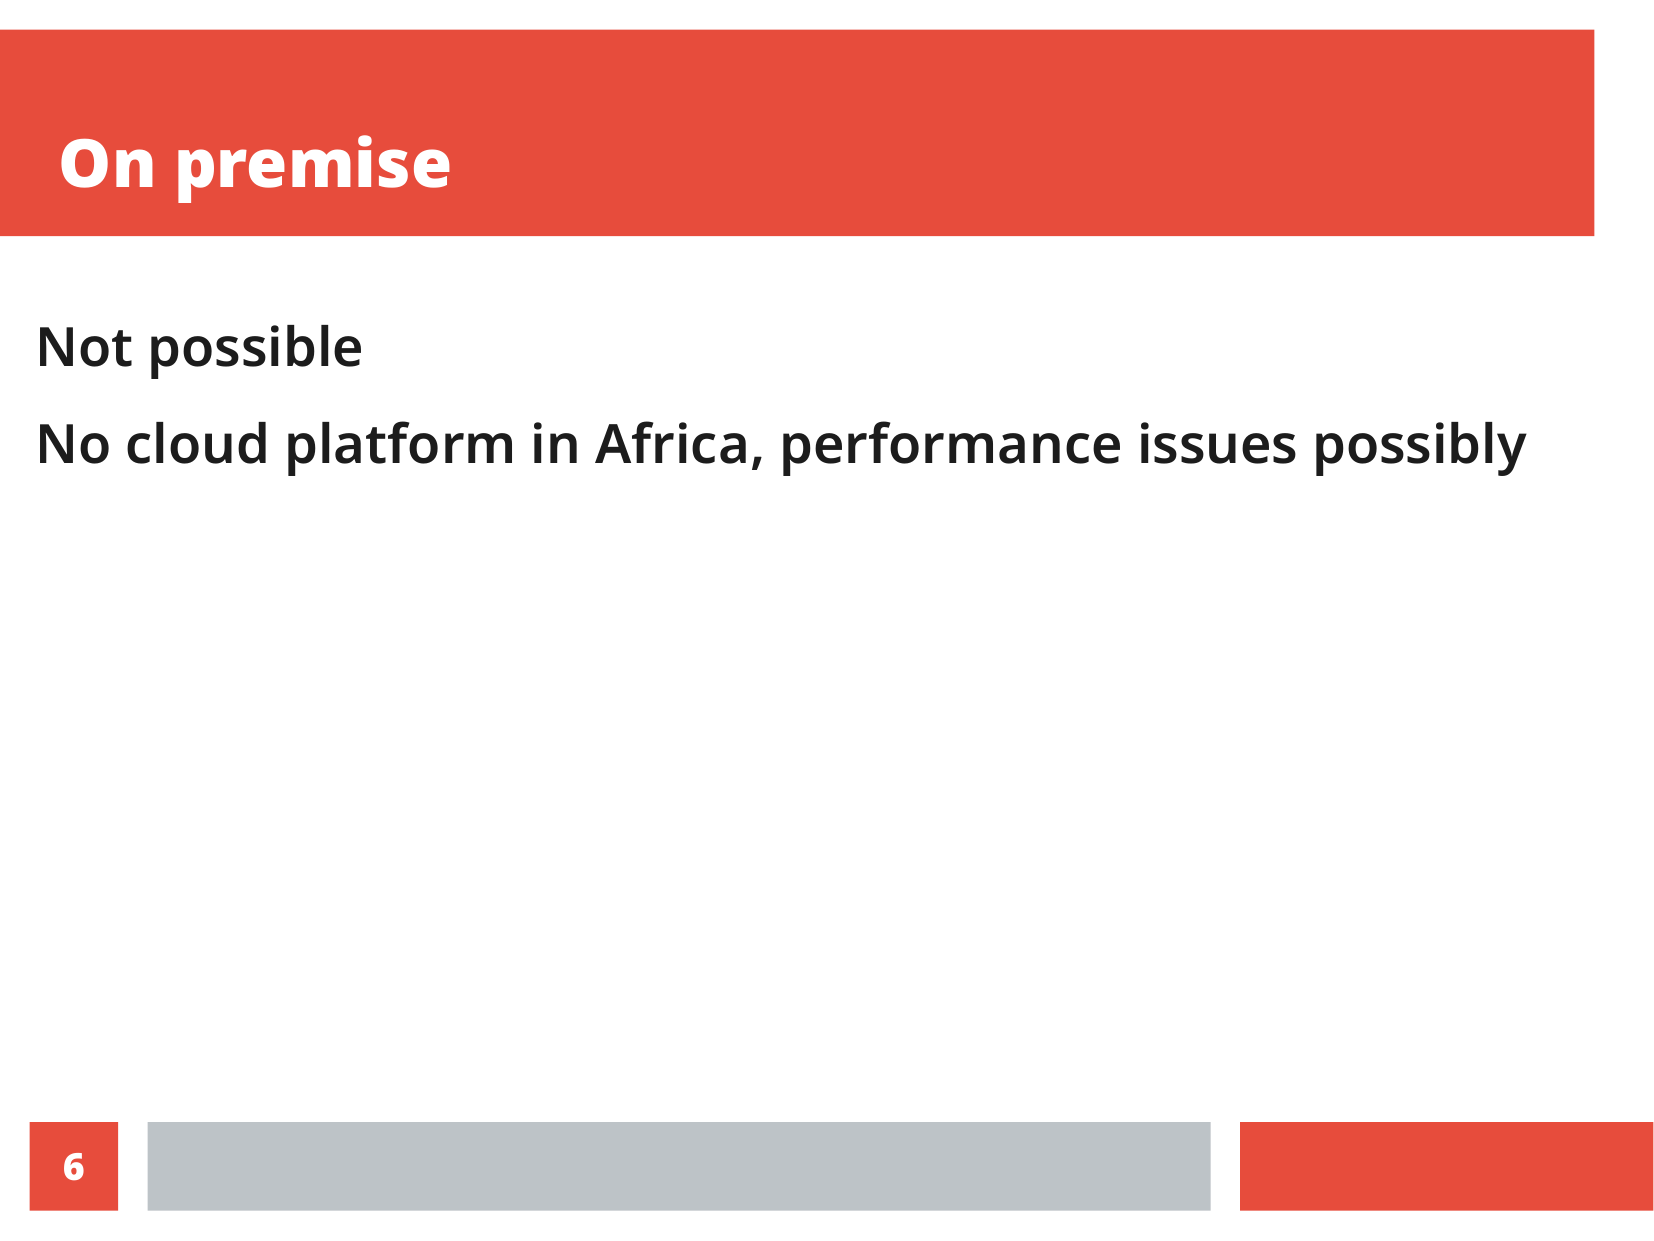

# On premise
Not possible
No cloud platform in Africa, performance issues possibly
6